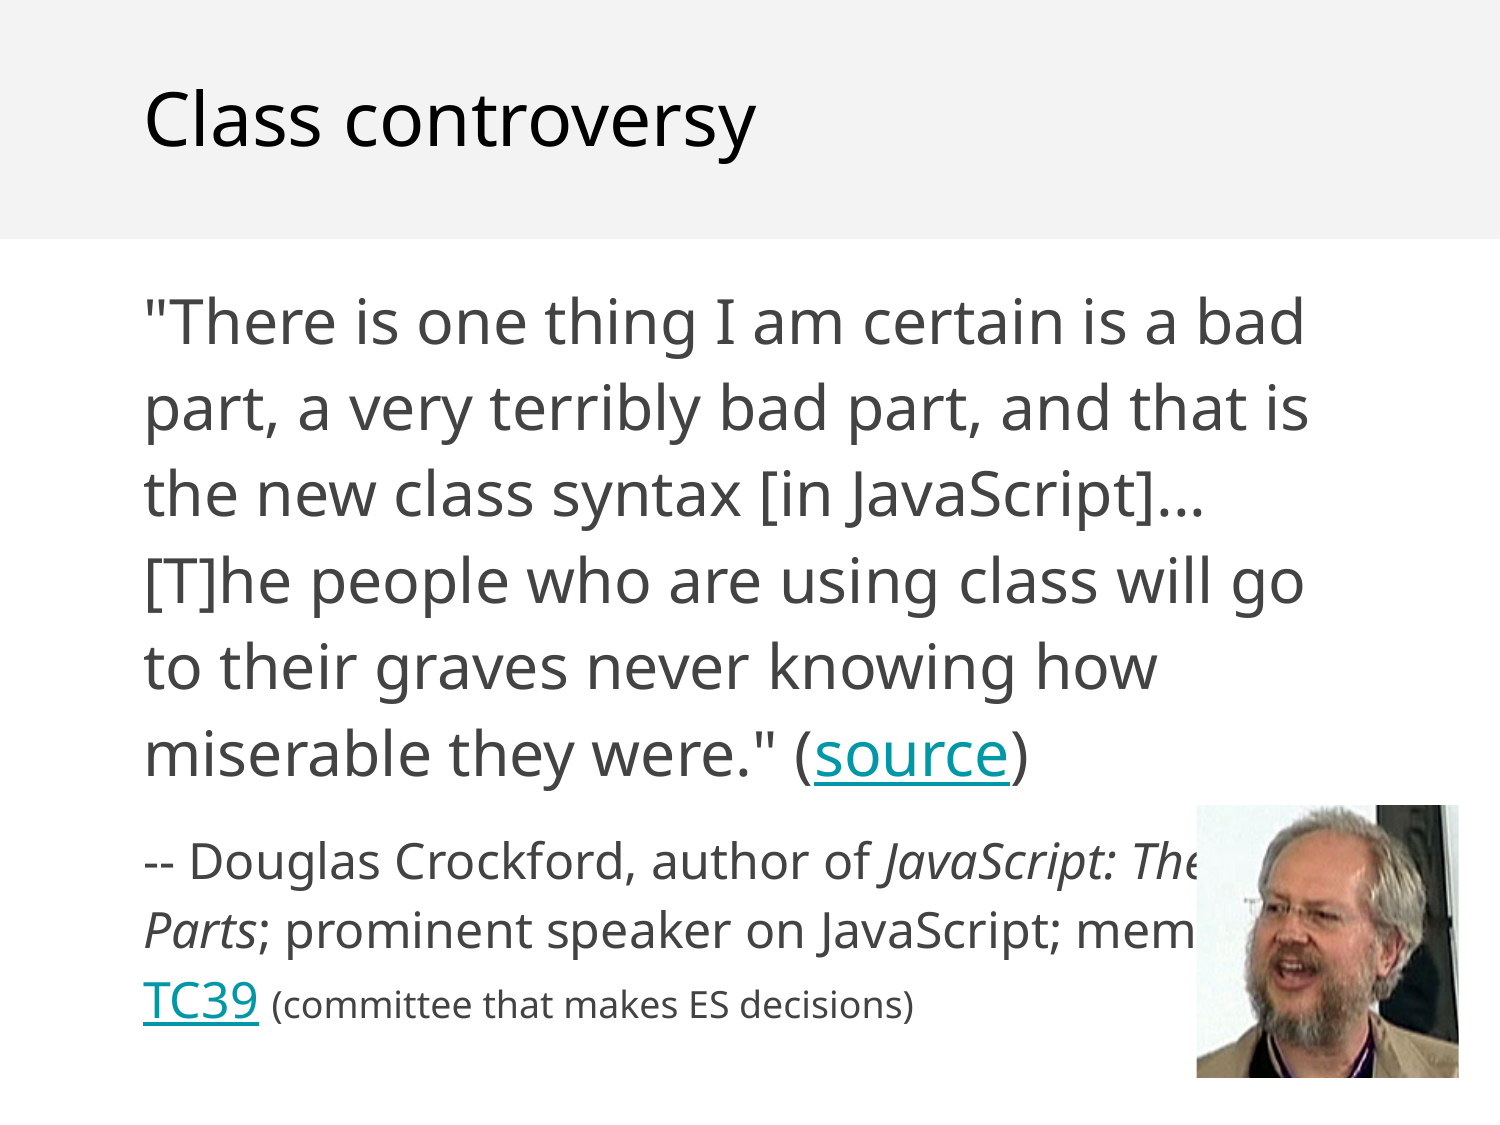

# Class controversy
"There is one thing I am certain is a bad part, a very terribly bad part, and that is the new class syntax [in JavaScript]... [T]he people who are using class will go to their graves never knowing how miserable they were." (source)
-- Douglas Crockford, author of JavaScript: The Good Parts; prominent speaker on JavaScript; member of TC39 (committee that makes ES decisions)